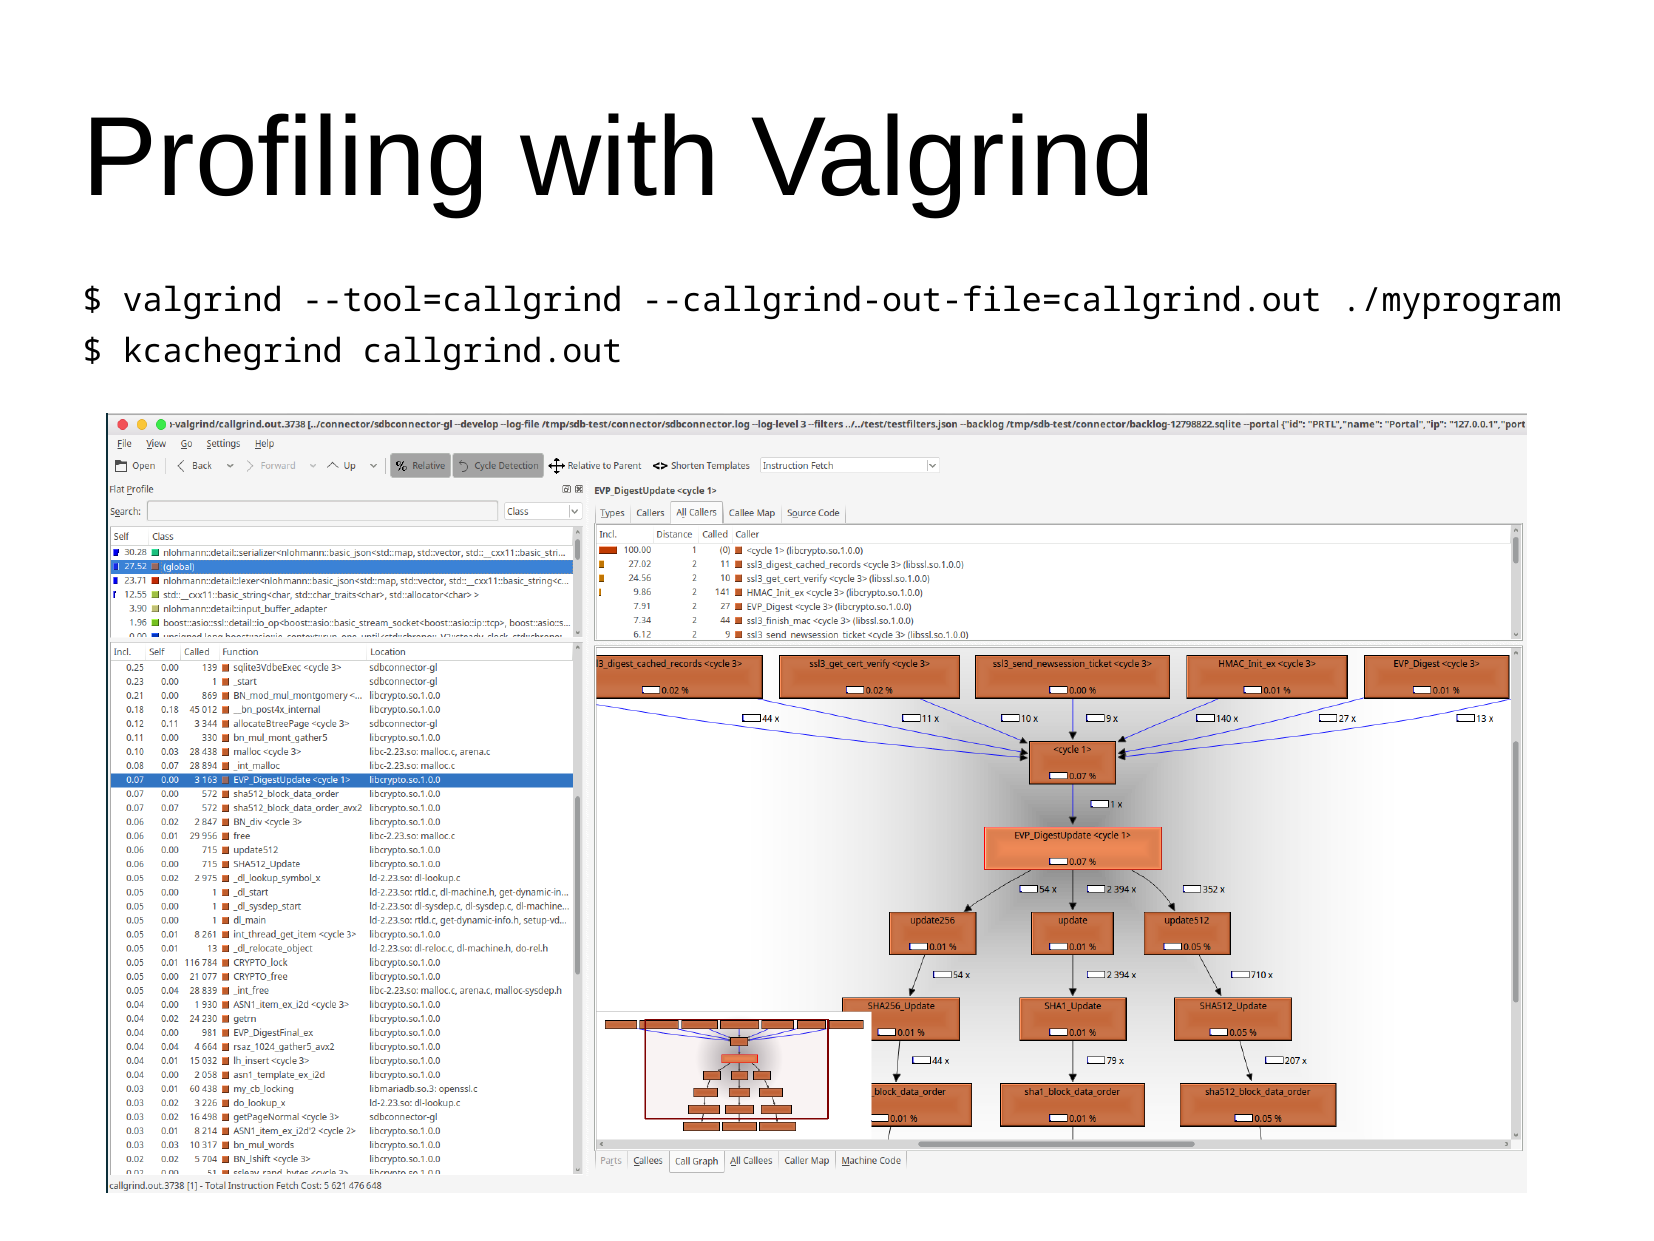

# Profiling with Valgrind
$ valgrind --tool=callgrind --callgrind-out-file=callgrind.out ./myprogram
$ kcachegrind callgrind.out